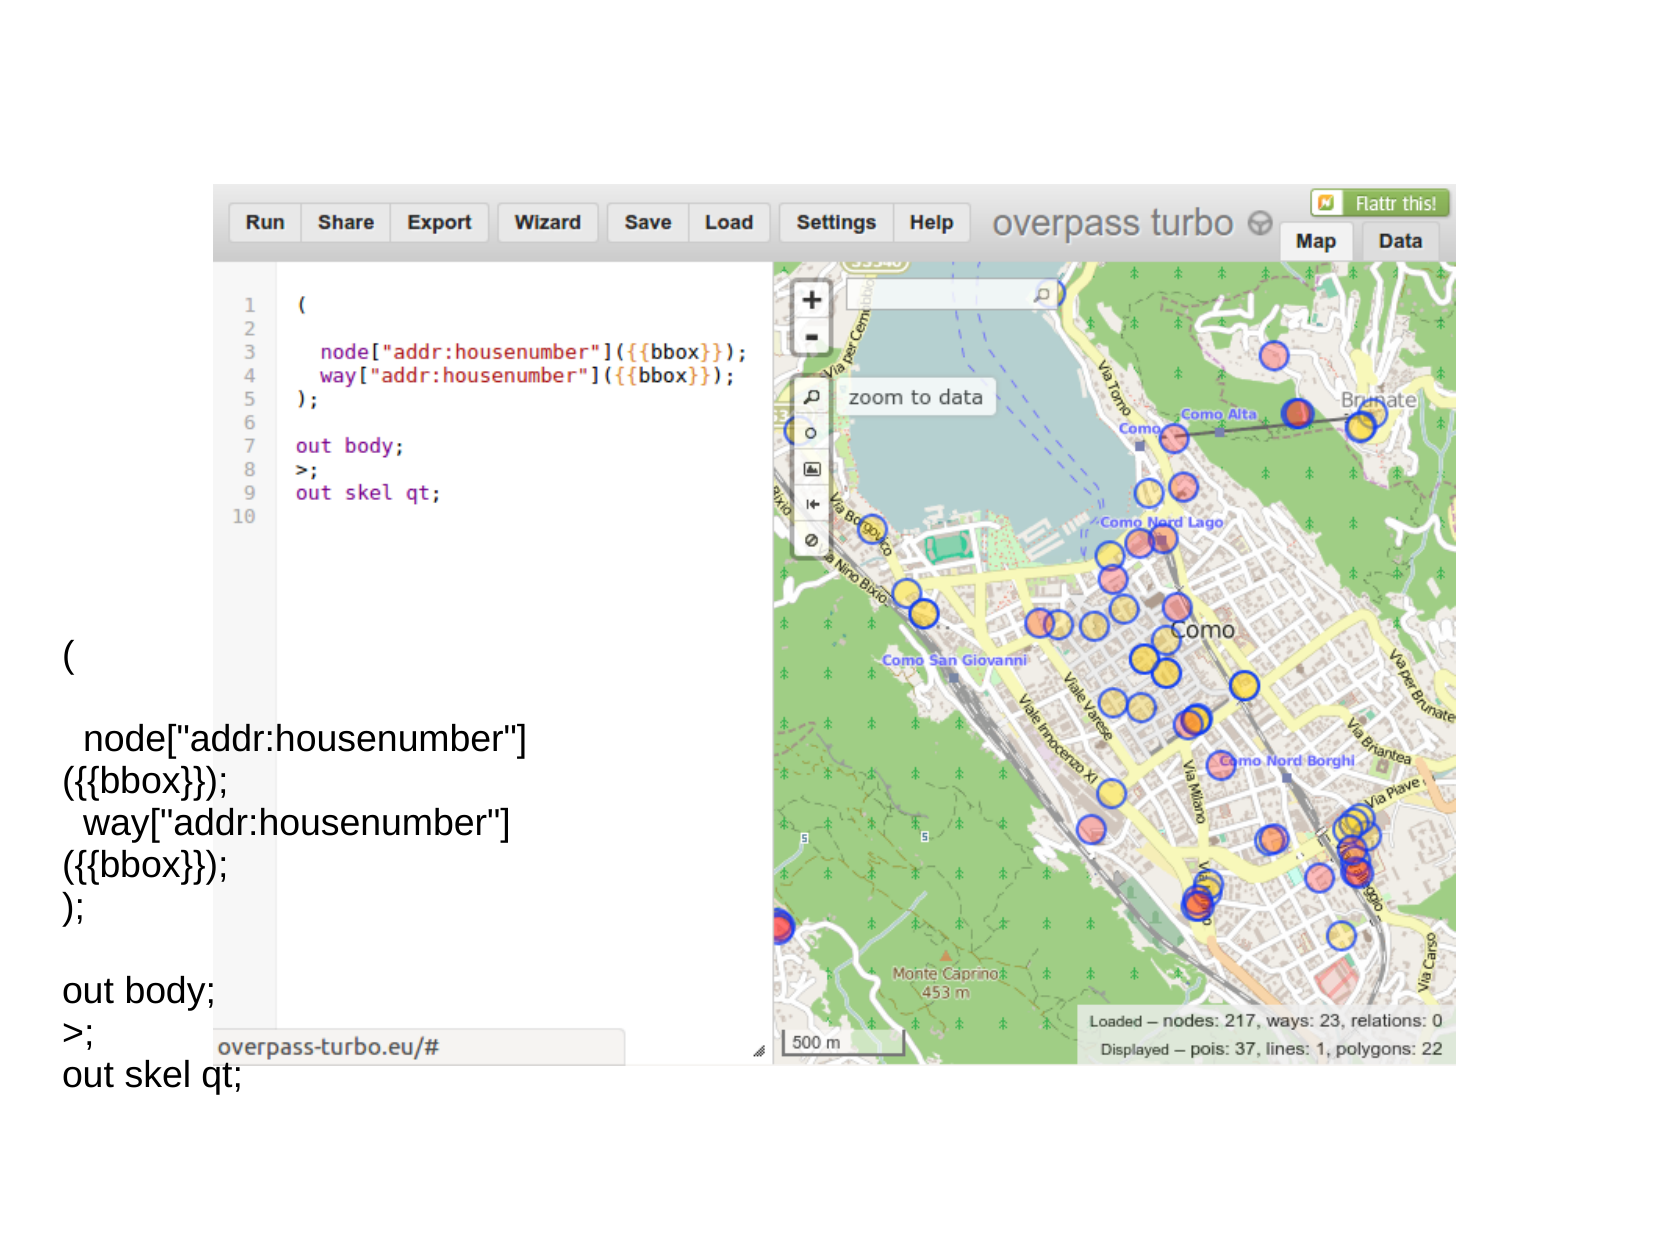

#
(
 node["addr:housenumber"]({{bbox}});
 way["addr:housenumber"]({{bbox}});
);
out body;
>;
out skel qt;